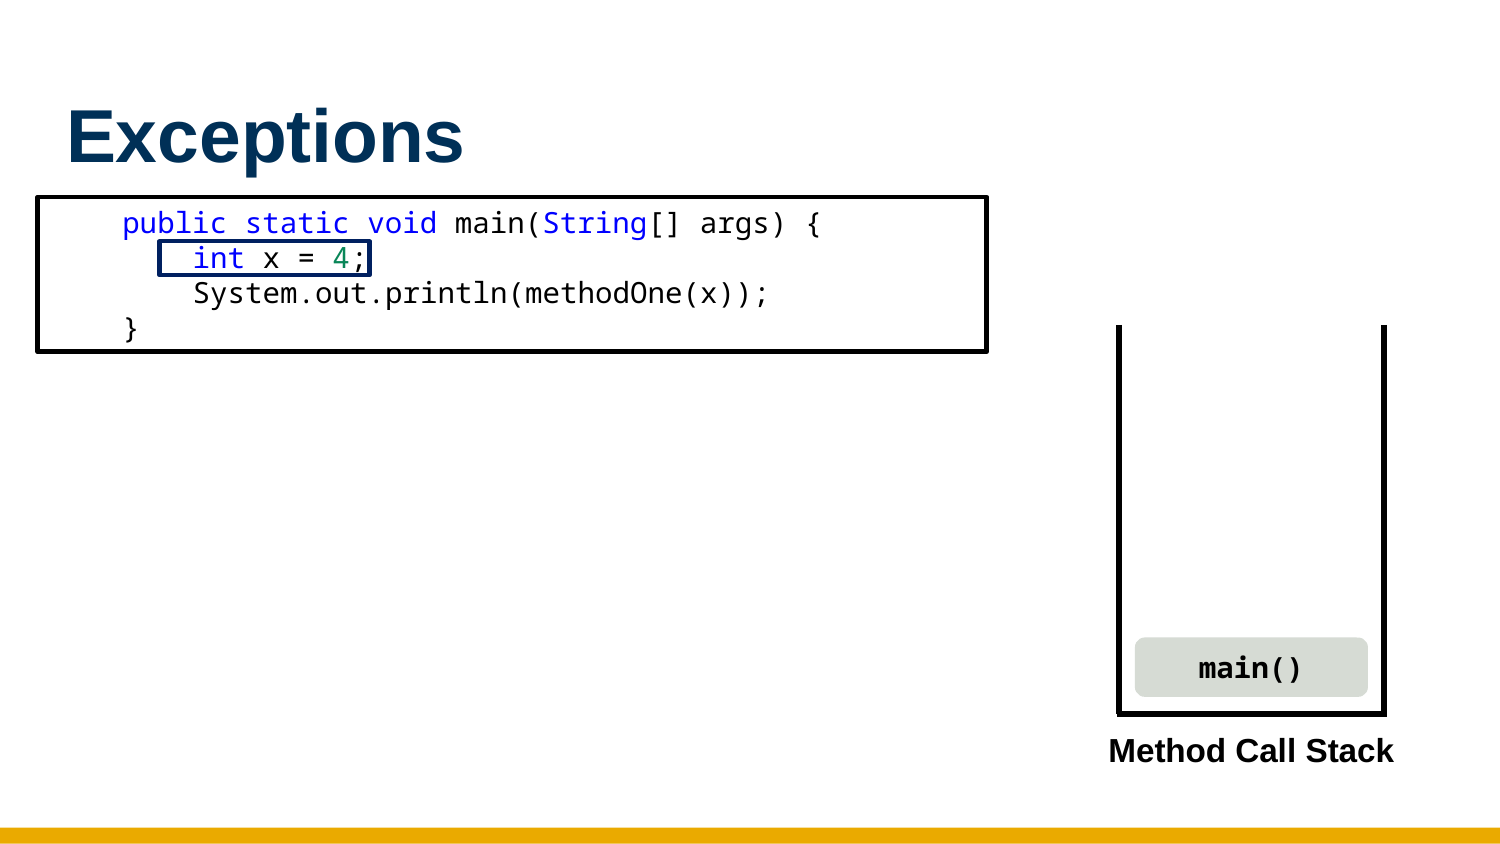

# Exceptions
 public static void main(String[] args) {
    int x = 4;
 System.out.println(methodOne(x));
 }
main()
Method Call Stack